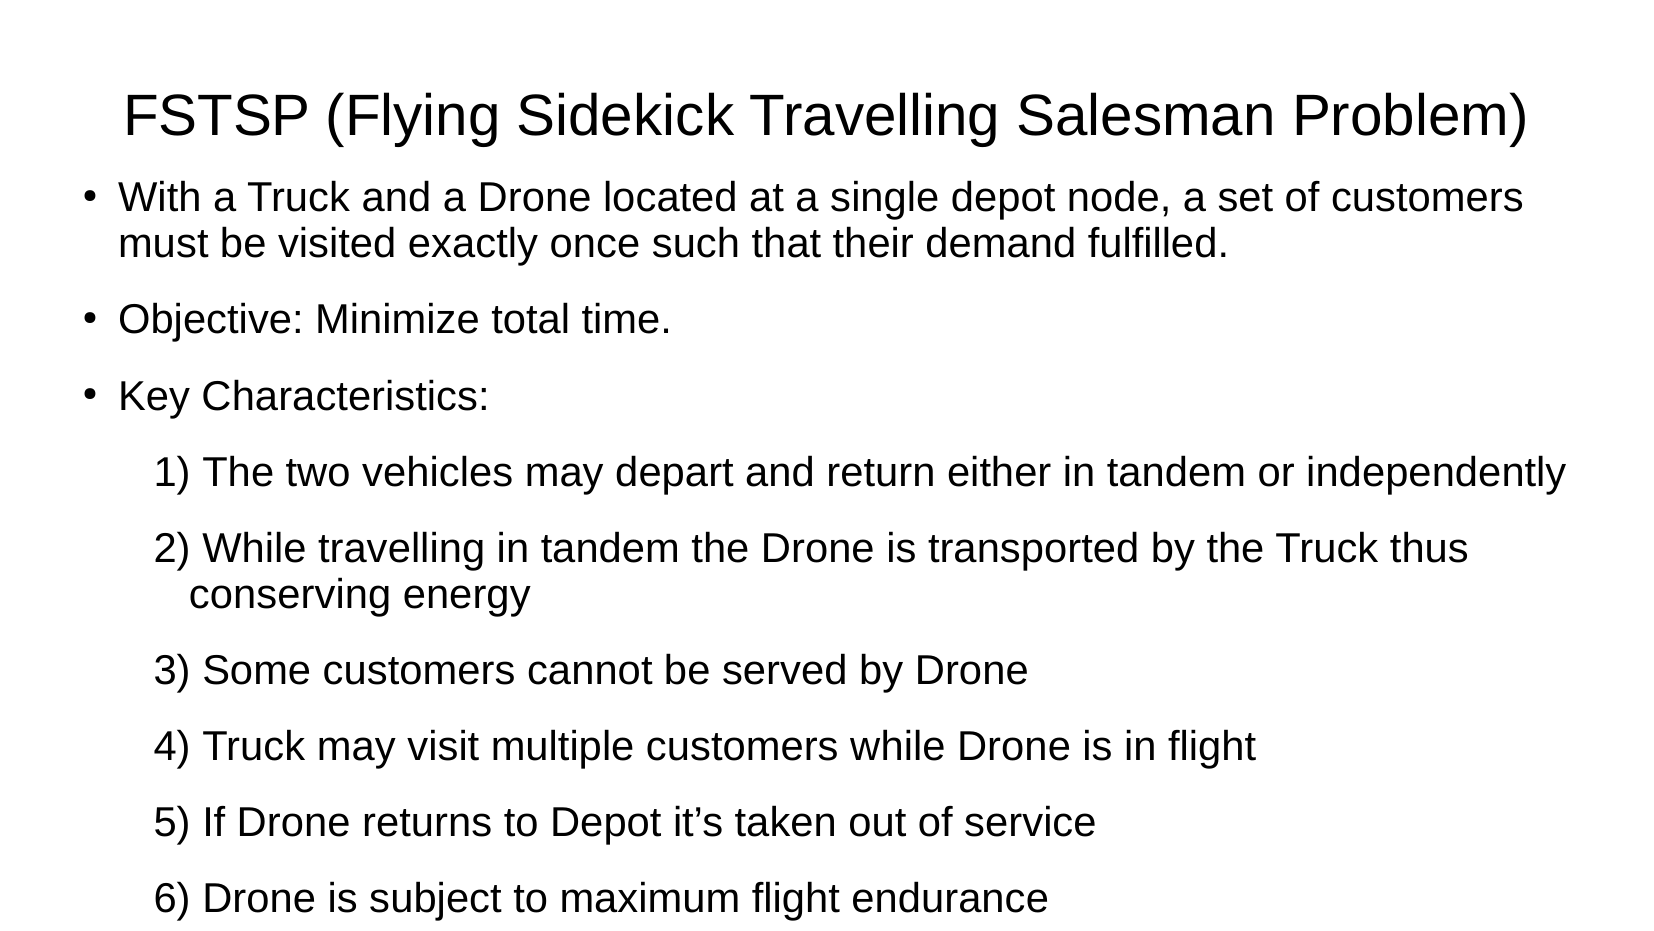

# FSTSP (Flying Sidekick Travelling Salesman Problem)
With a Truck and a Drone located at a single depot node, a set of customers must be visited exactly once such that their demand fulfilled.
Objective: Minimize total time.
Key Characteristics:
 The two vehicles may depart and return either in tandem or independently
 While travelling in tandem the Drone is transported by the Truck thus conserving energy
 Some customers cannot be served by Drone
 Truck may visit multiple customers while Drone is in flight
 If Drone returns to Depot it’s taken out of service
 Drone is subject to maximum flight endurance